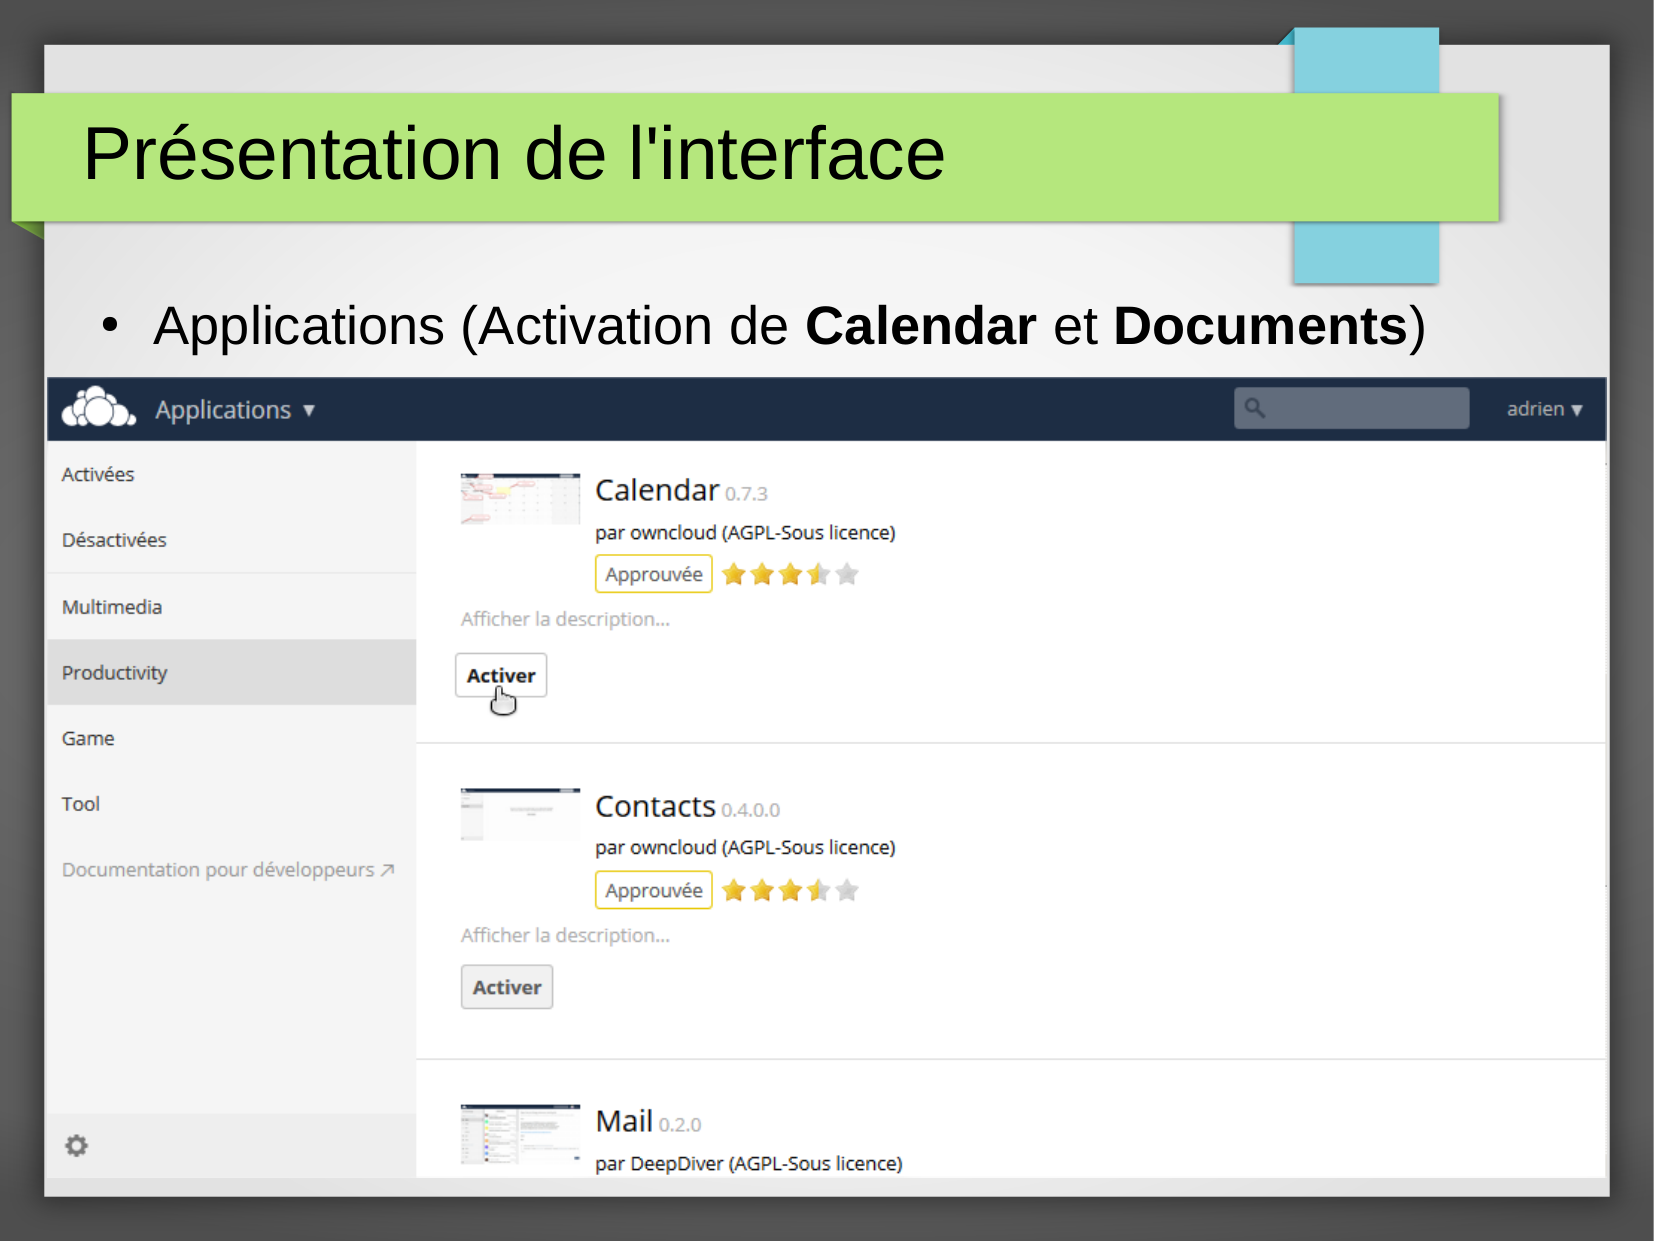

# Présentation de l'interface
Applications (Activation de Calendar et Documents)